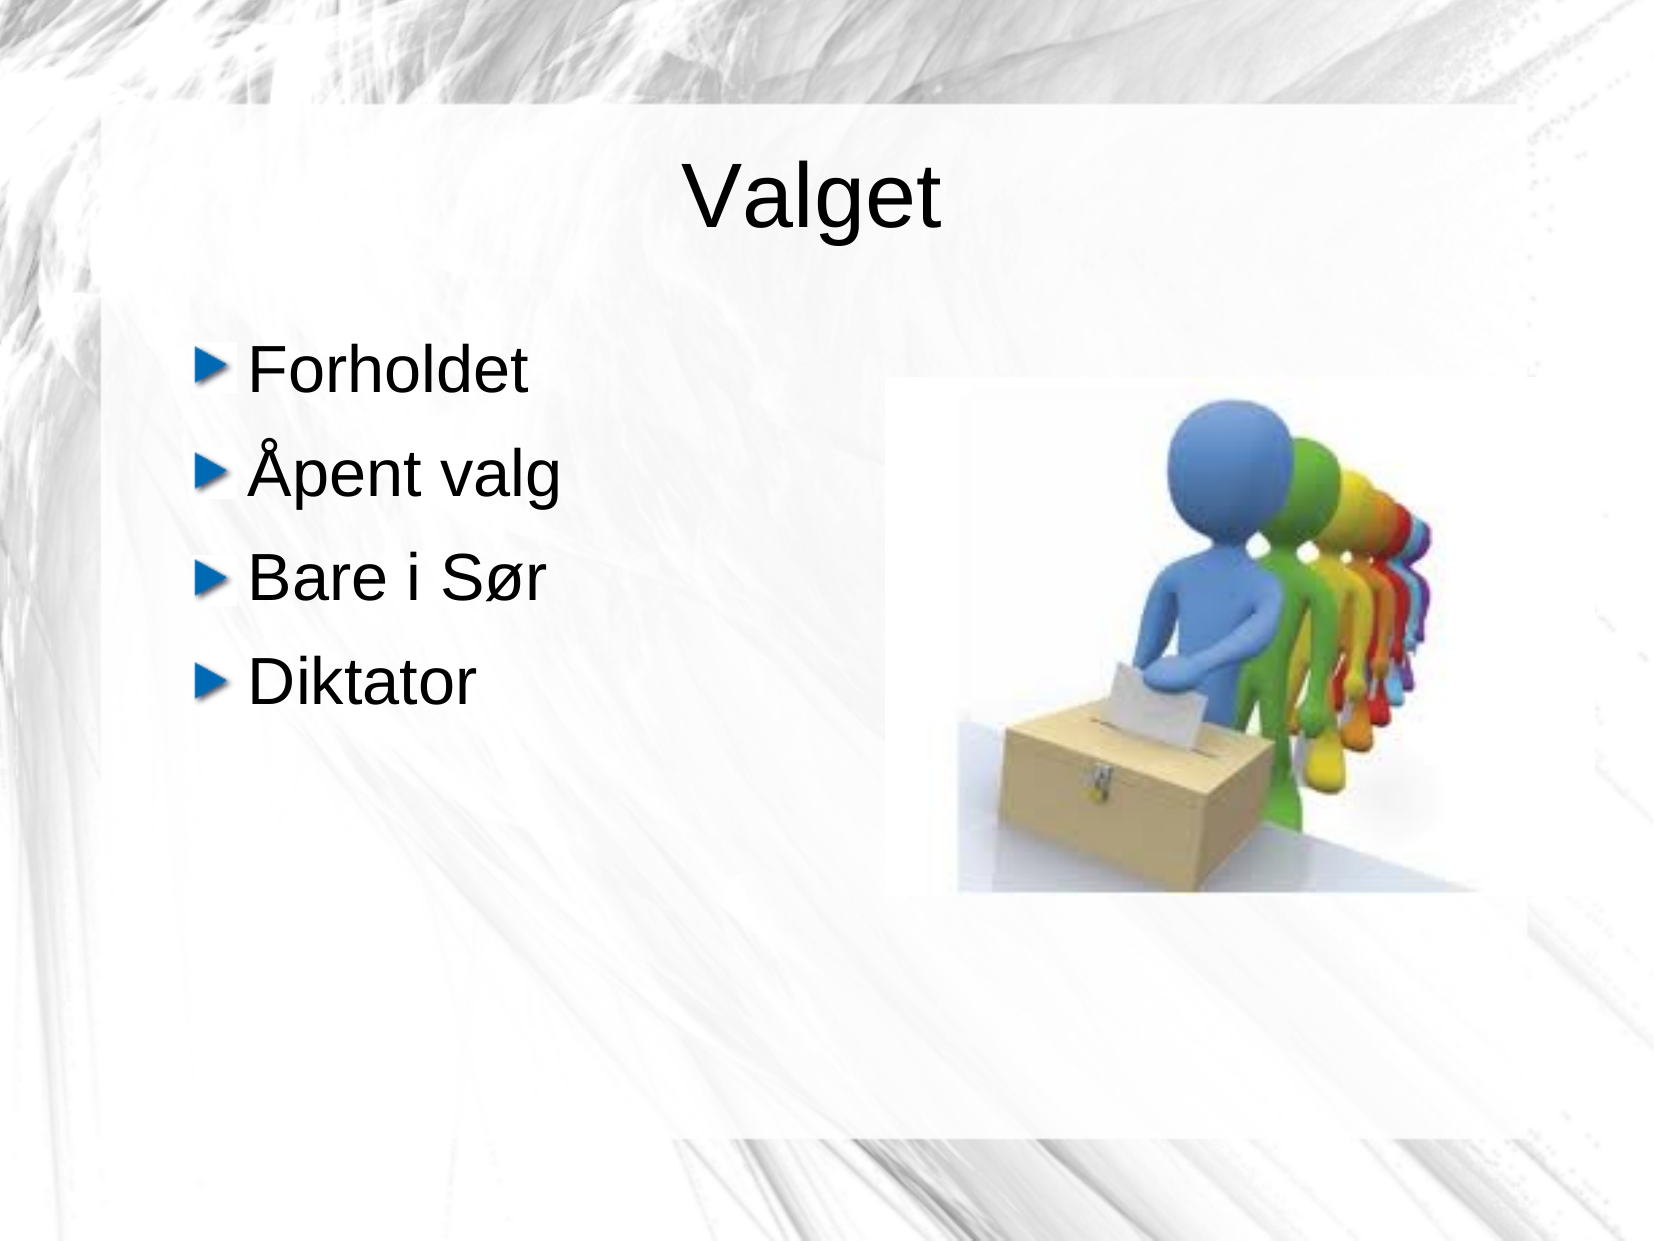

# Valget
Forholdet
Åpent valg
Bare i Sør
Diktator